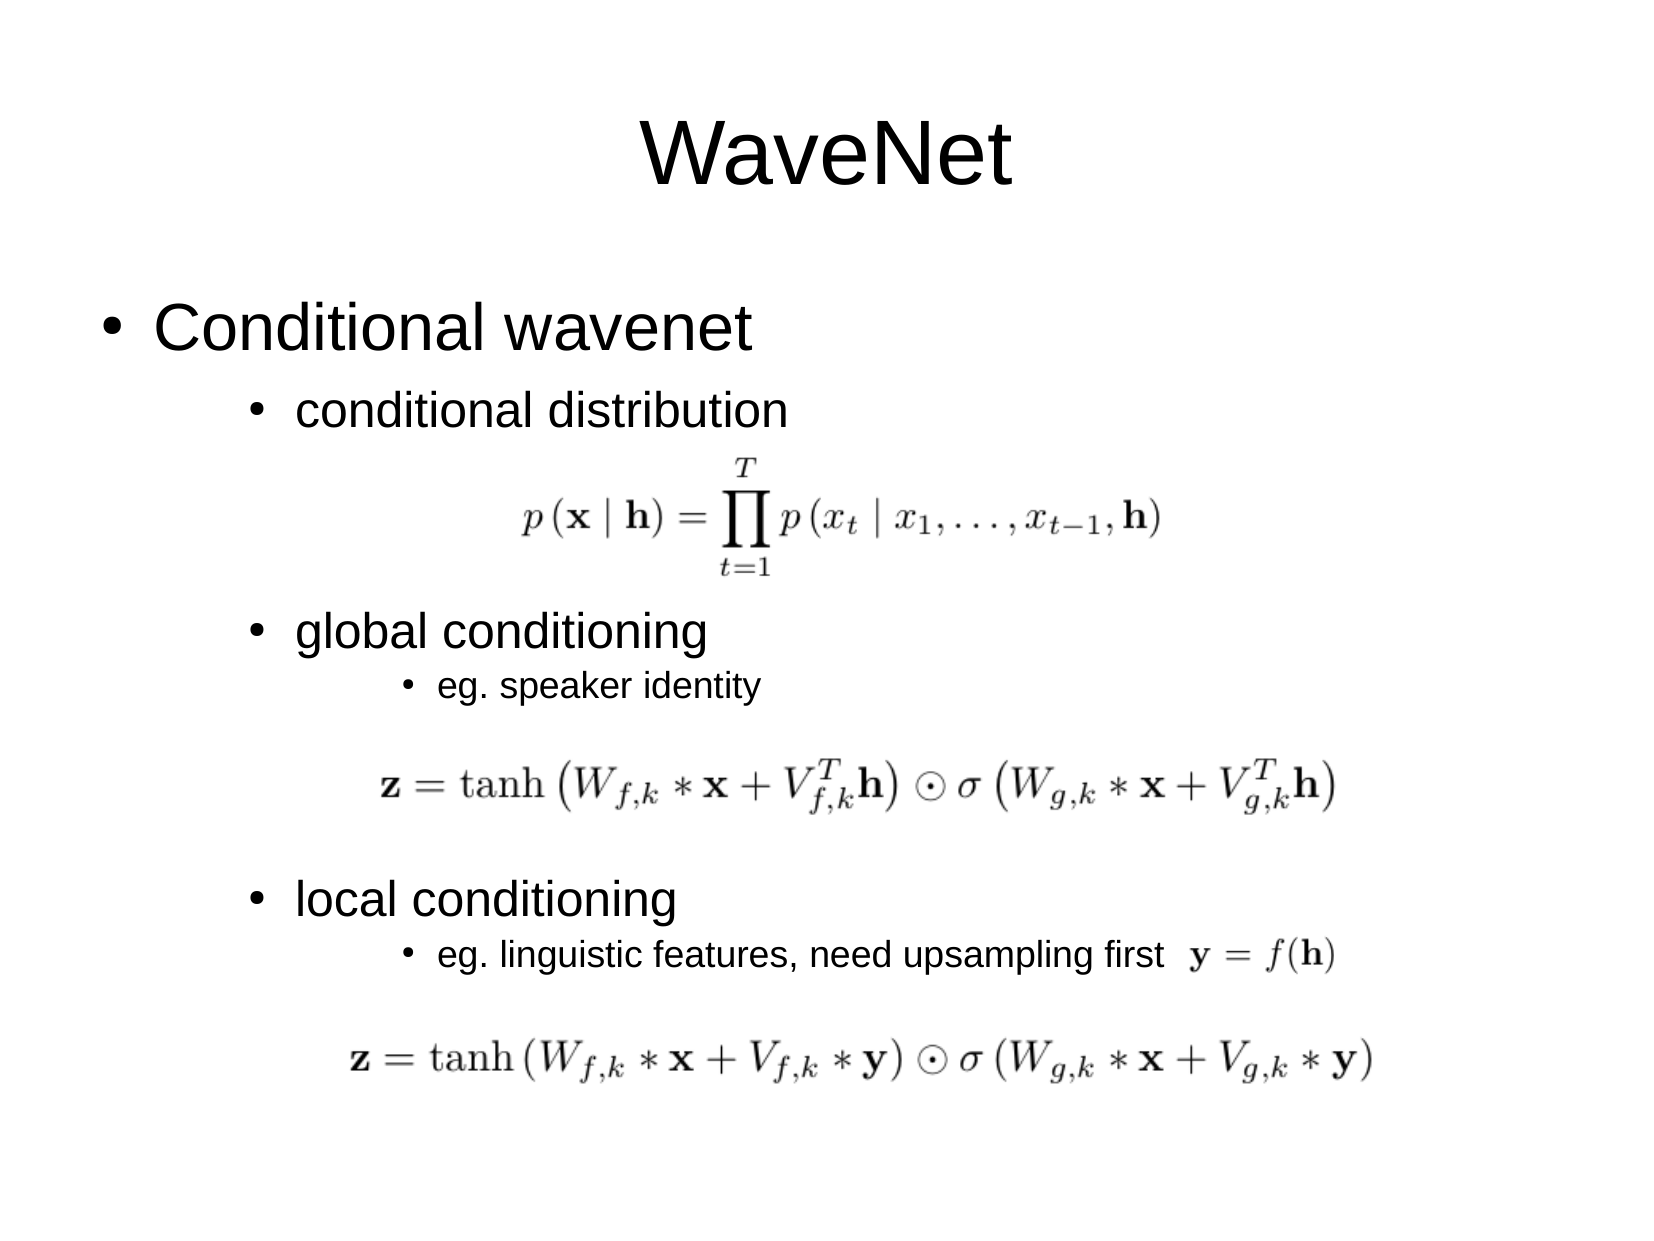

# WaveNet
Conditional wavenet
conditional distribution
global conditioning
eg. speaker identity
local conditioning
eg. linguistic features, need upsampling first